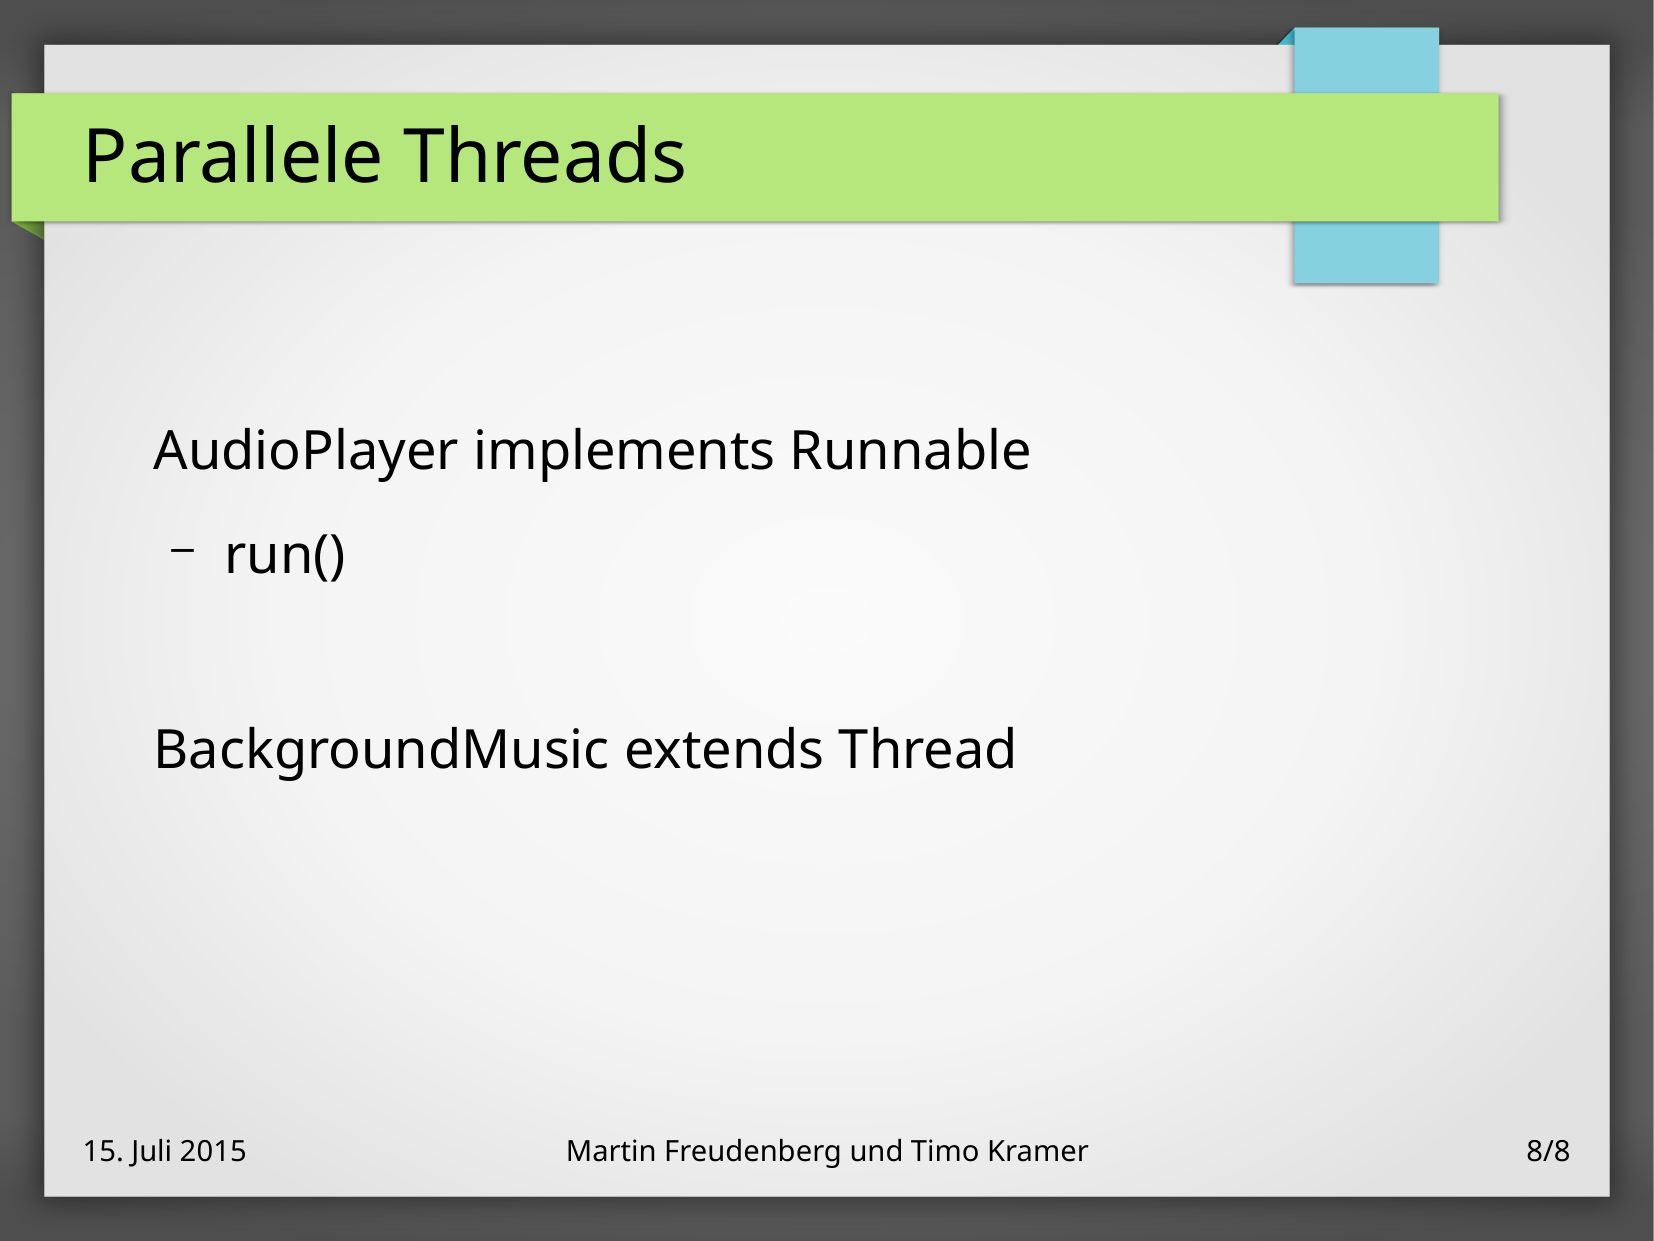

# Parallele Threads
AudioPlayer implements Runnable
run()
BackgroundMusic extends Thread
15. Juli 2015
Martin Freudenberg und Timo Kramer
8